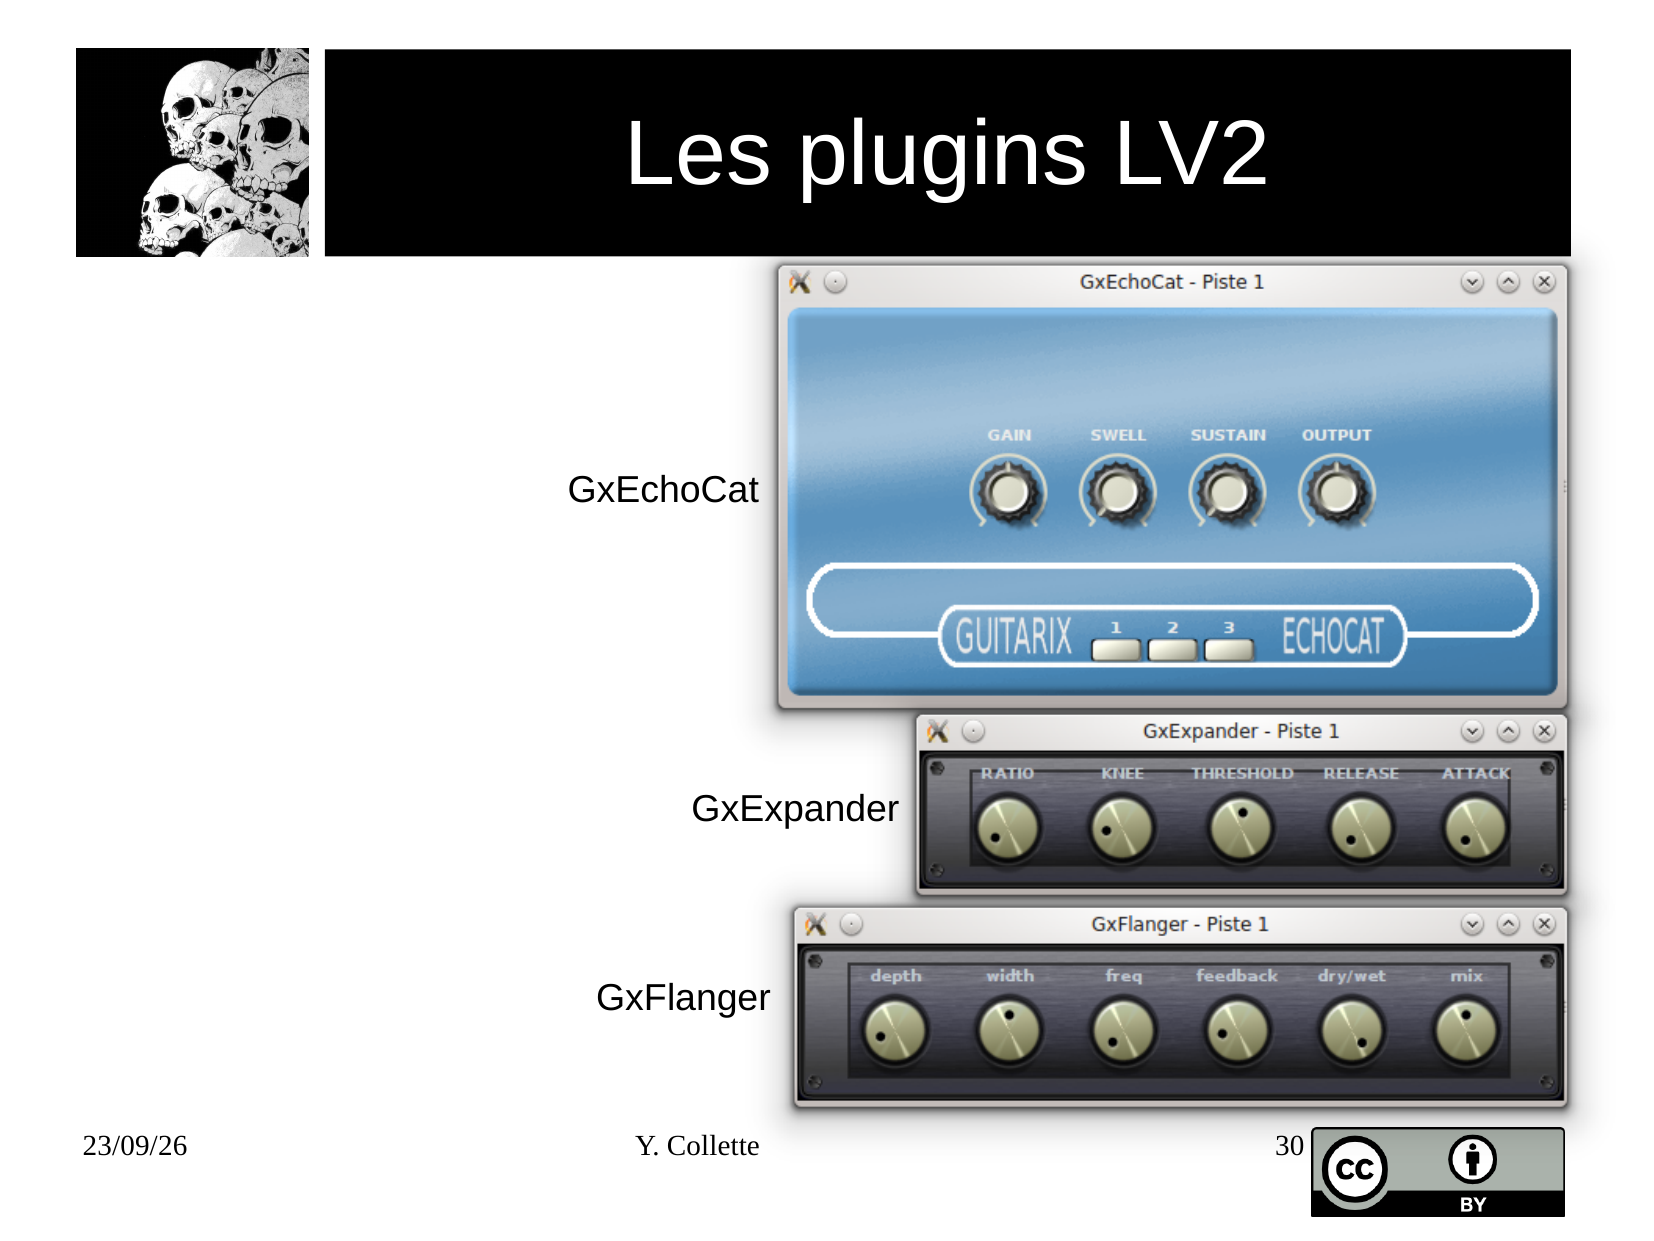

# Les plugins LV2
GxEchoCat
GxExpander
GxFlanger
Y. Collette
30